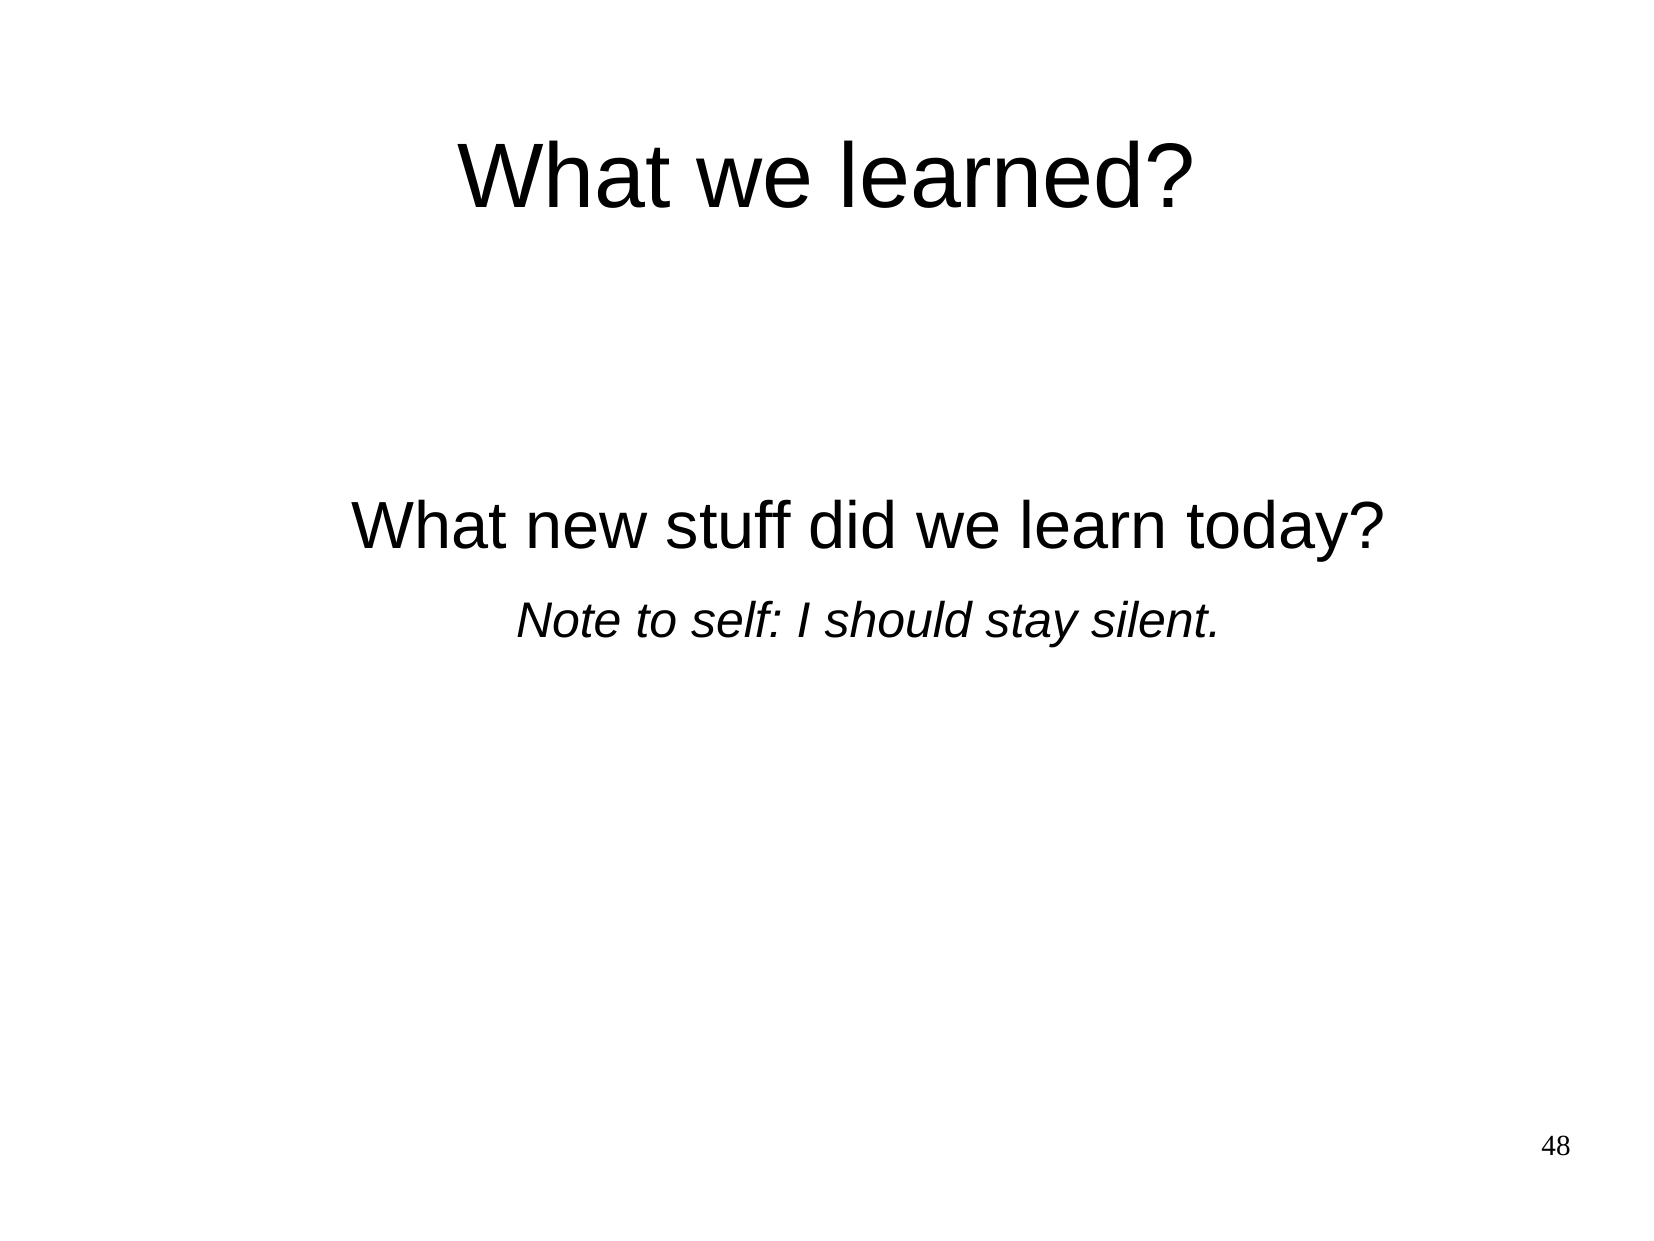

# What we learned?
What new stuff did we learn today?
Note to self: I should stay silent.
48